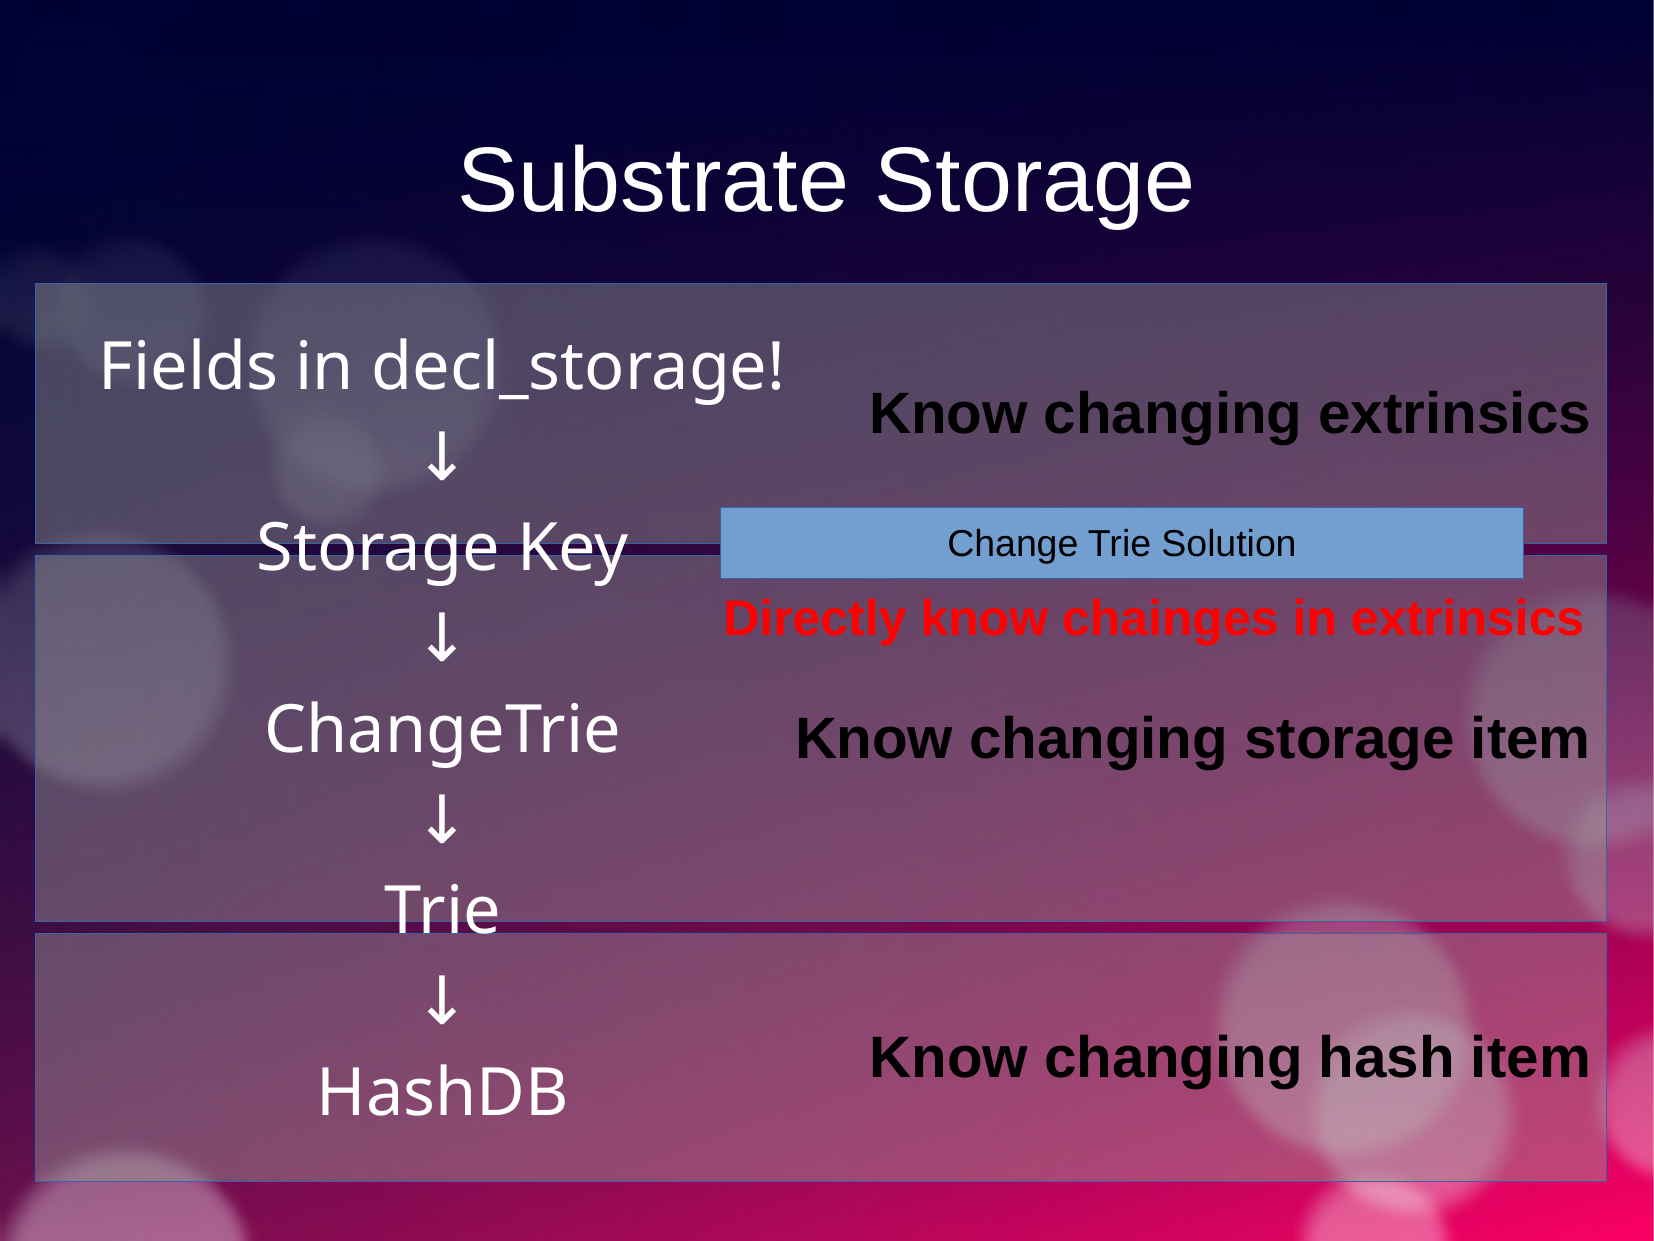

# Substrate Storage
Know changing extrinsics
Fields in decl_storage!
↓
Storage Key
↓
ChangeTrie
↓
Trie
↓
HashDB
Change Trie Solution
Know changing storage item
Directly know chainges in extrinsics
Know changing hash item